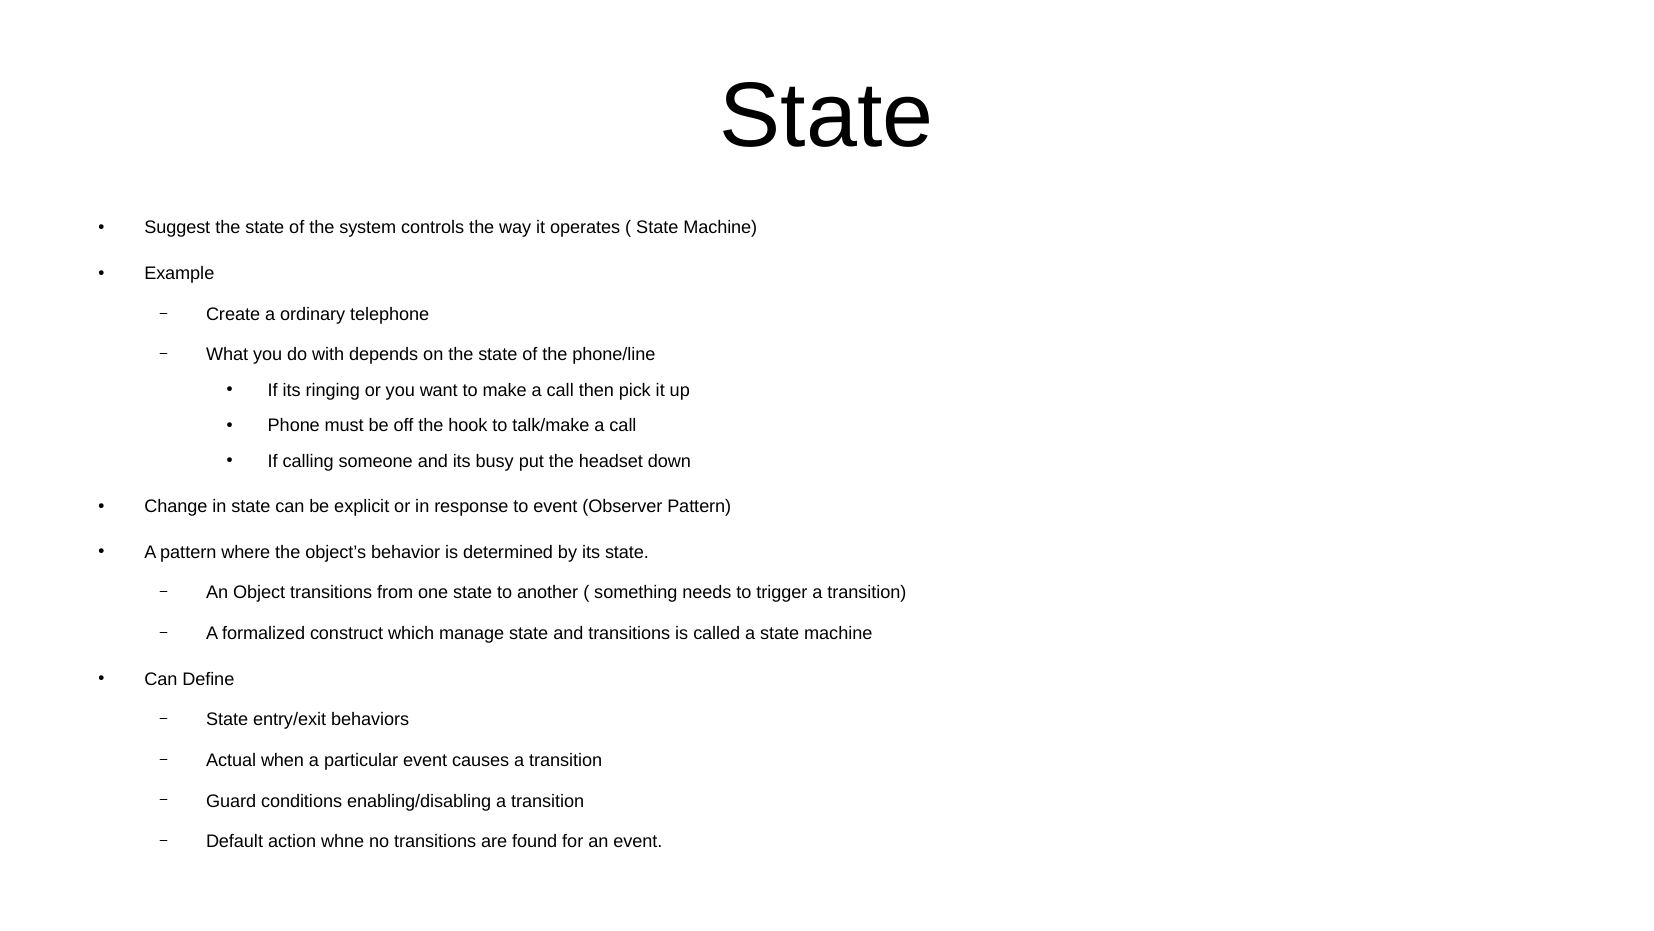

# State
Suggest the state of the system controls the way it operates ( State Machine)
Example
Create a ordinary telephone
What you do with depends on the state of the phone/line
If its ringing or you want to make a call then pick it up
Phone must be off the hook to talk/make a call
If calling someone and its busy put the headset down
Change in state can be explicit or in response to event (Observer Pattern)
A pattern where the object’s behavior is determined by its state.
An Object transitions from one state to another ( something needs to trigger a transition)
A formalized construct which manage state and transitions is called a state machine
Can Define
State entry/exit behaviors
Actual when a particular event causes a transition
Guard conditions enabling/disabling a transition
Default action whne no transitions are found for an event.